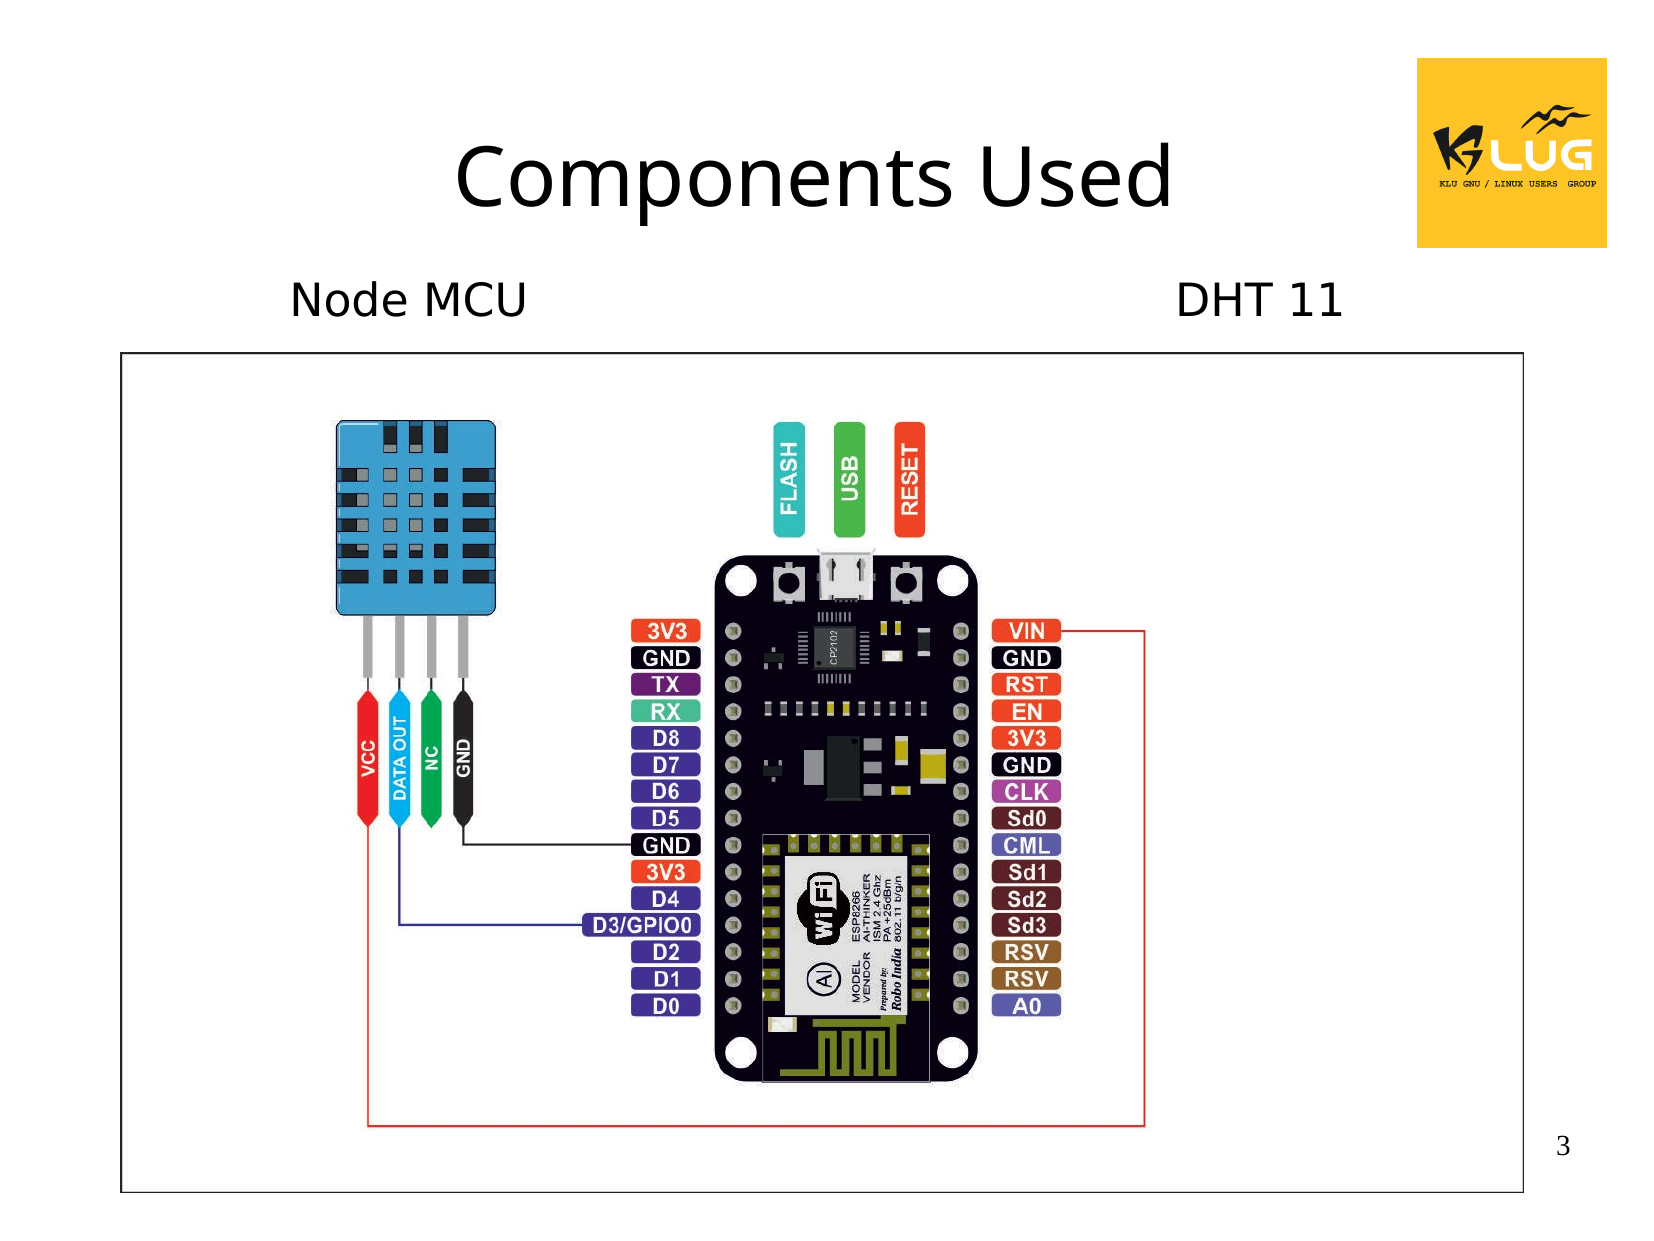

# Components Used
	Node MCU									DHT 11
3